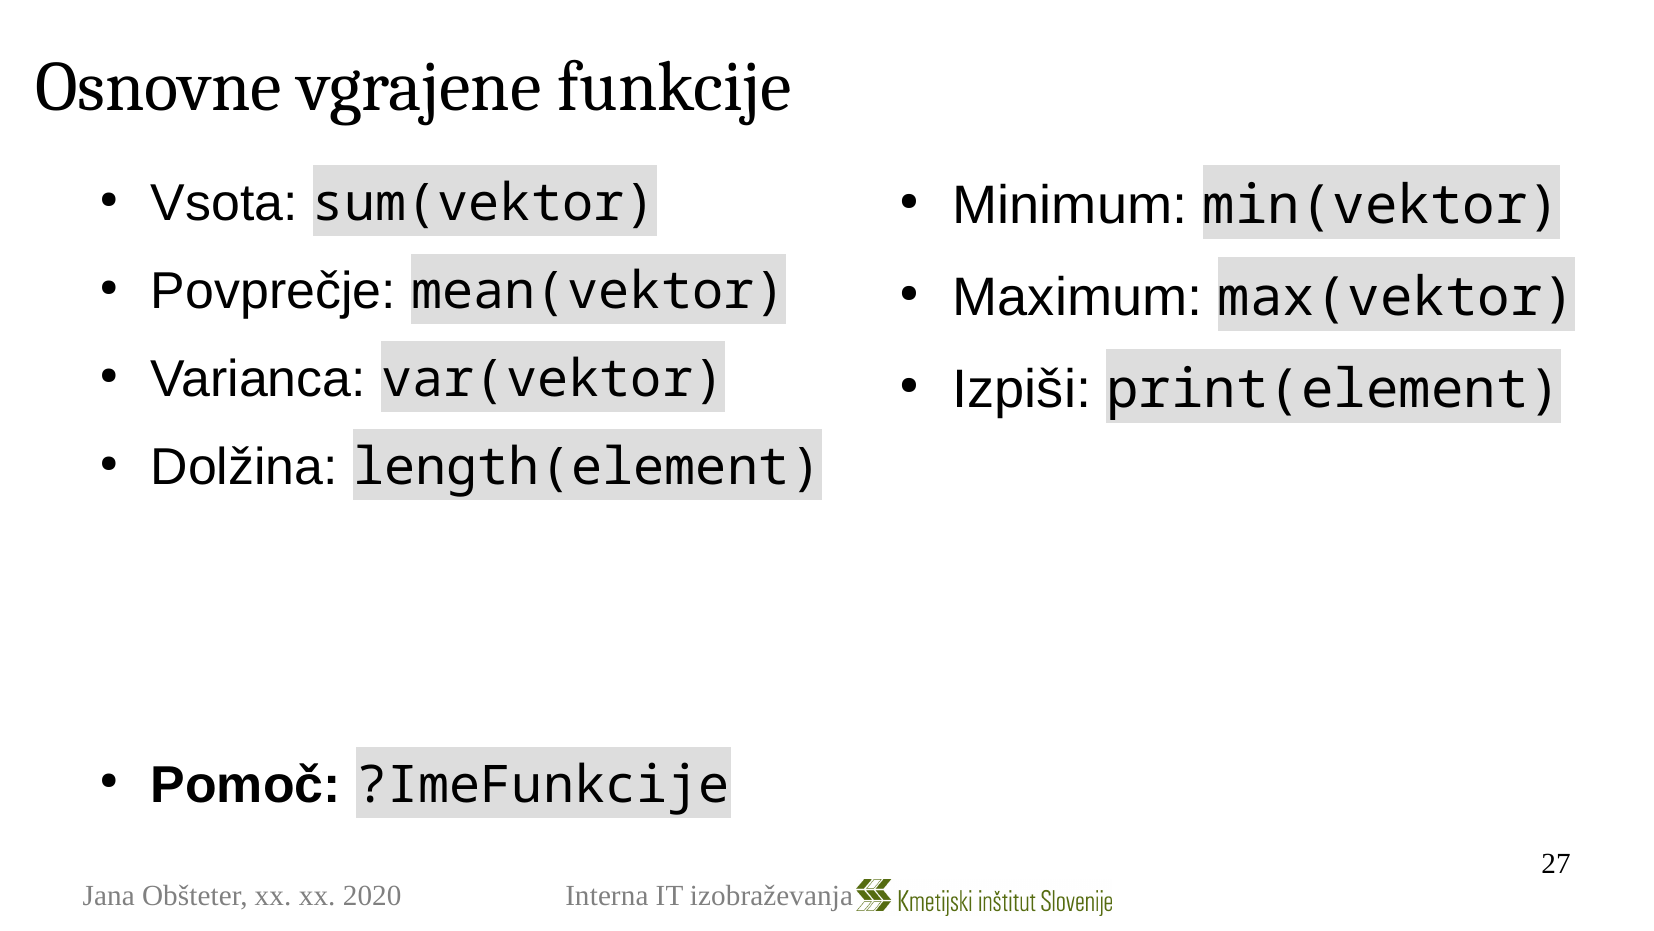

# Osnovne vgrajene funkcije
Vsota: sum(vektor)
Povprečje: mean(vektor)
Varianca: var(vektor)
Dolžina: length(element)
Pomoč: ?ImeFunkcije
Minimum: min(vektor)
Maximum: max(vektor)
Izpiši: print(element)
27